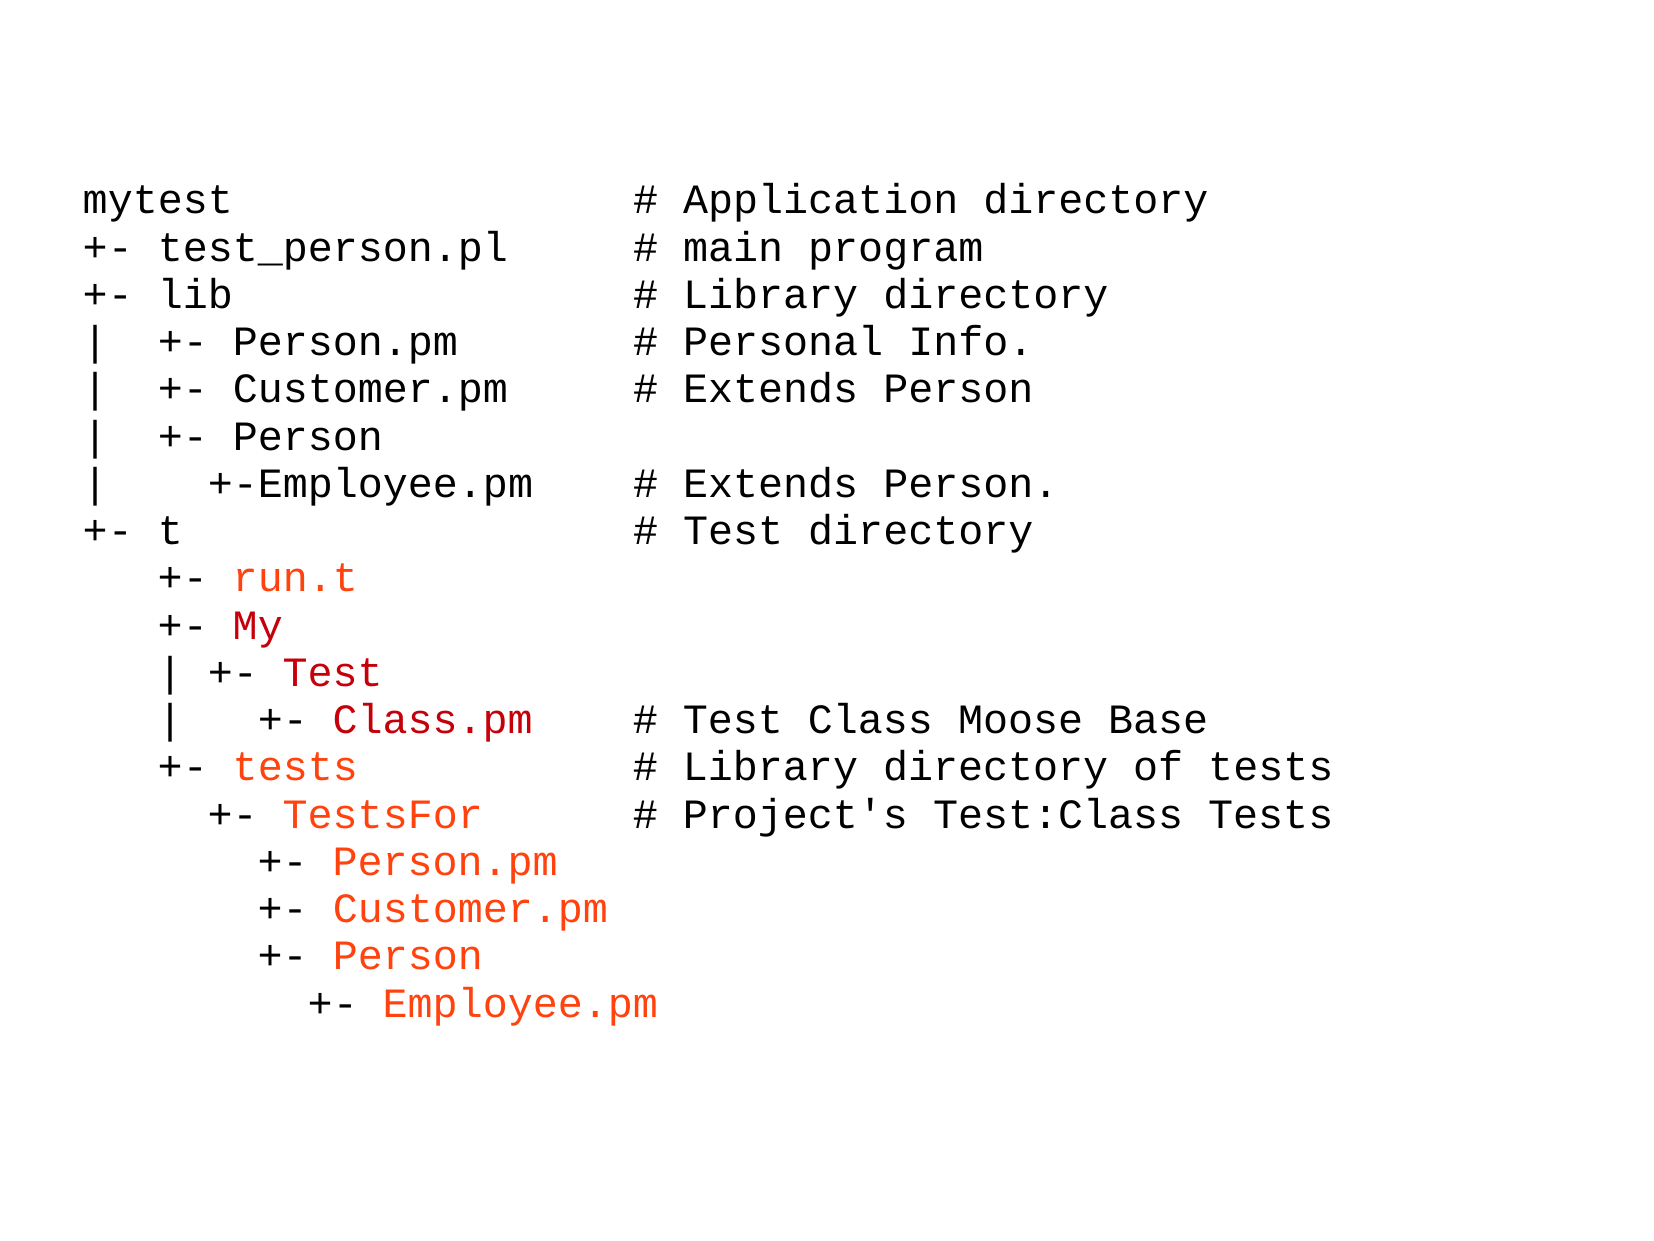

# mytest # Application directory
+- test_person.pl # main program
+- lib # Library directory
| +- Person.pm # Personal Info.
| +- Customer.pm # Extends Person
| +- Person
| +-Employee.pm # Extends Person.
+- t # Test directory
 +- run.t
 +- My
 | +- Test
 | +- Class.pm # Test Class Moose Base
 +- tests # Library directory of tests
 +- TestsFor # Project's Test:Class Tests
 +- Person.pm
 +- Customer.pm
 +- Person
 +- Employee.pm